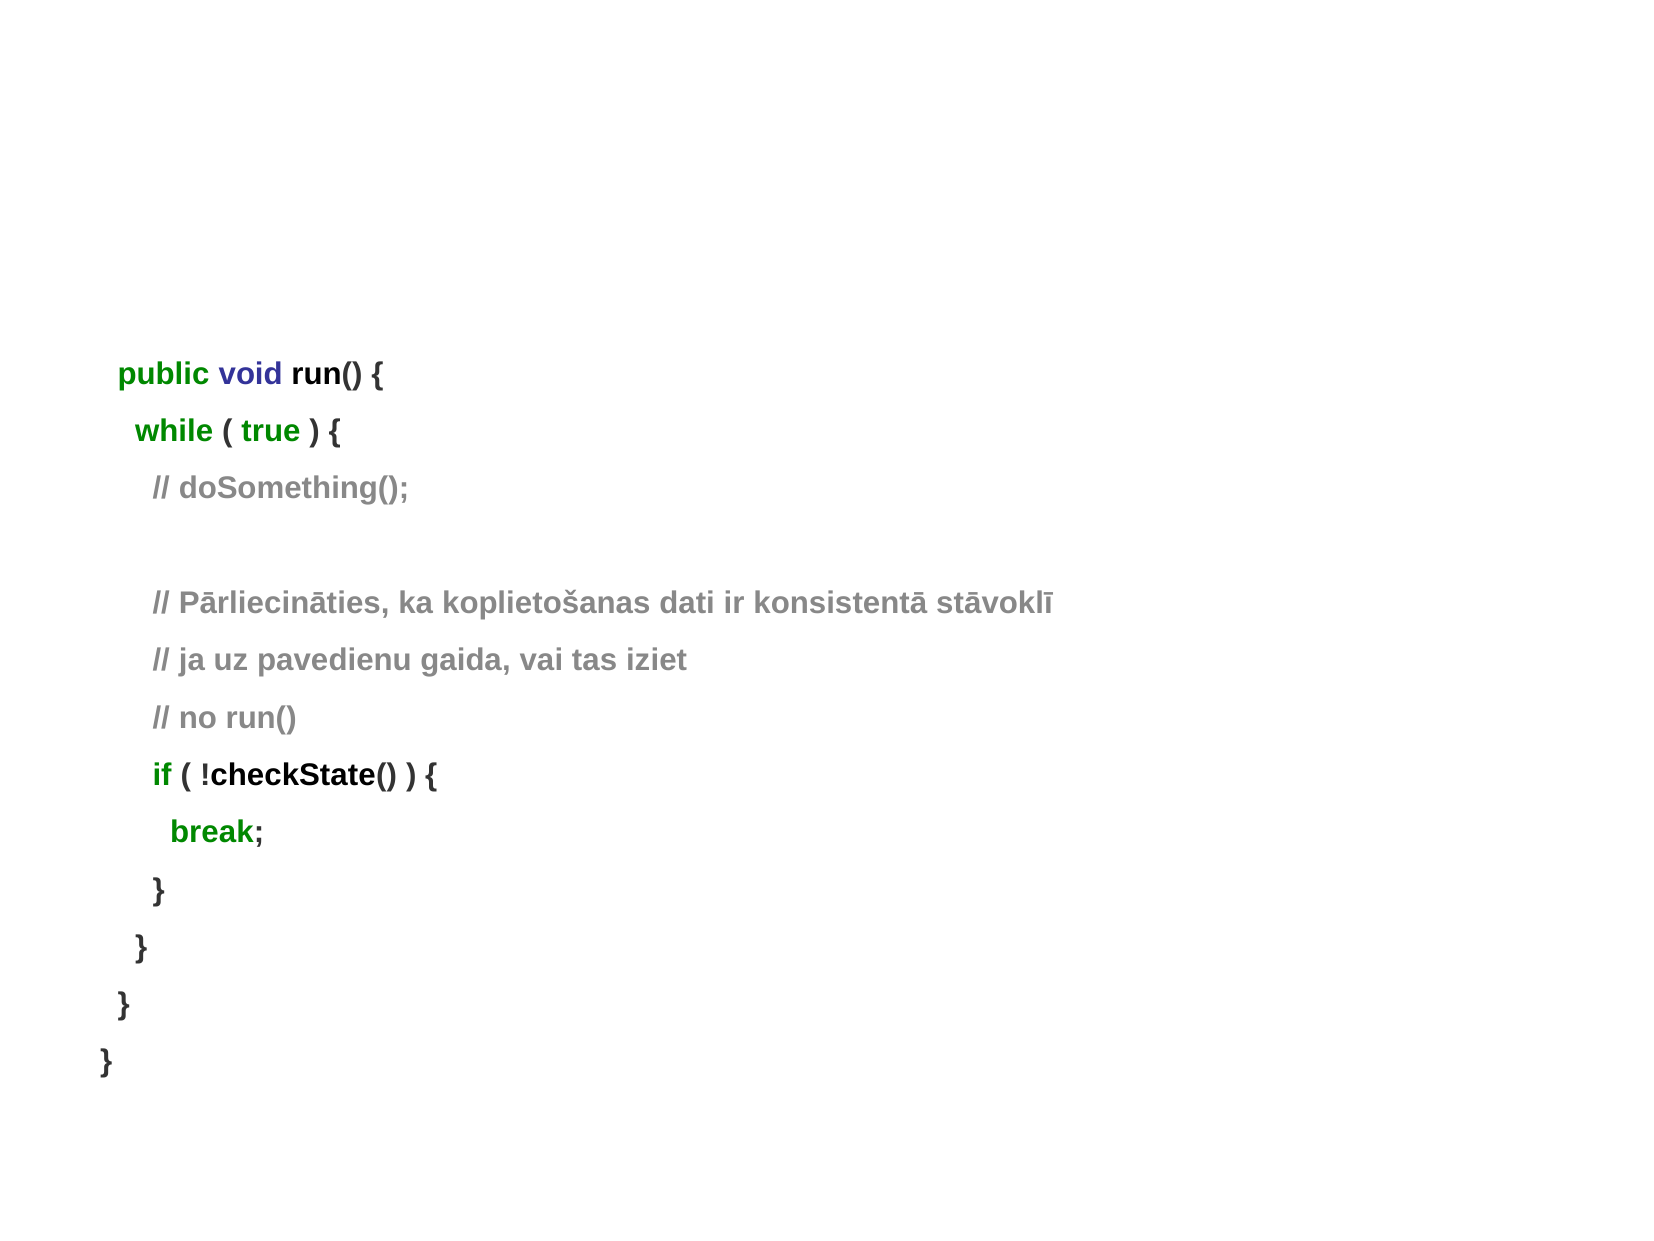

#
 public void run() {
 while ( true ) {
 // doSomething();
 // Pārliecināties, ka koplietošanas dati ir konsistentā stāvoklī
 // ja uz pavedienu gaida, vai tas iziet
 // no run()
 if ( !checkState() ) {
 break;
 }
 }
 }
 }